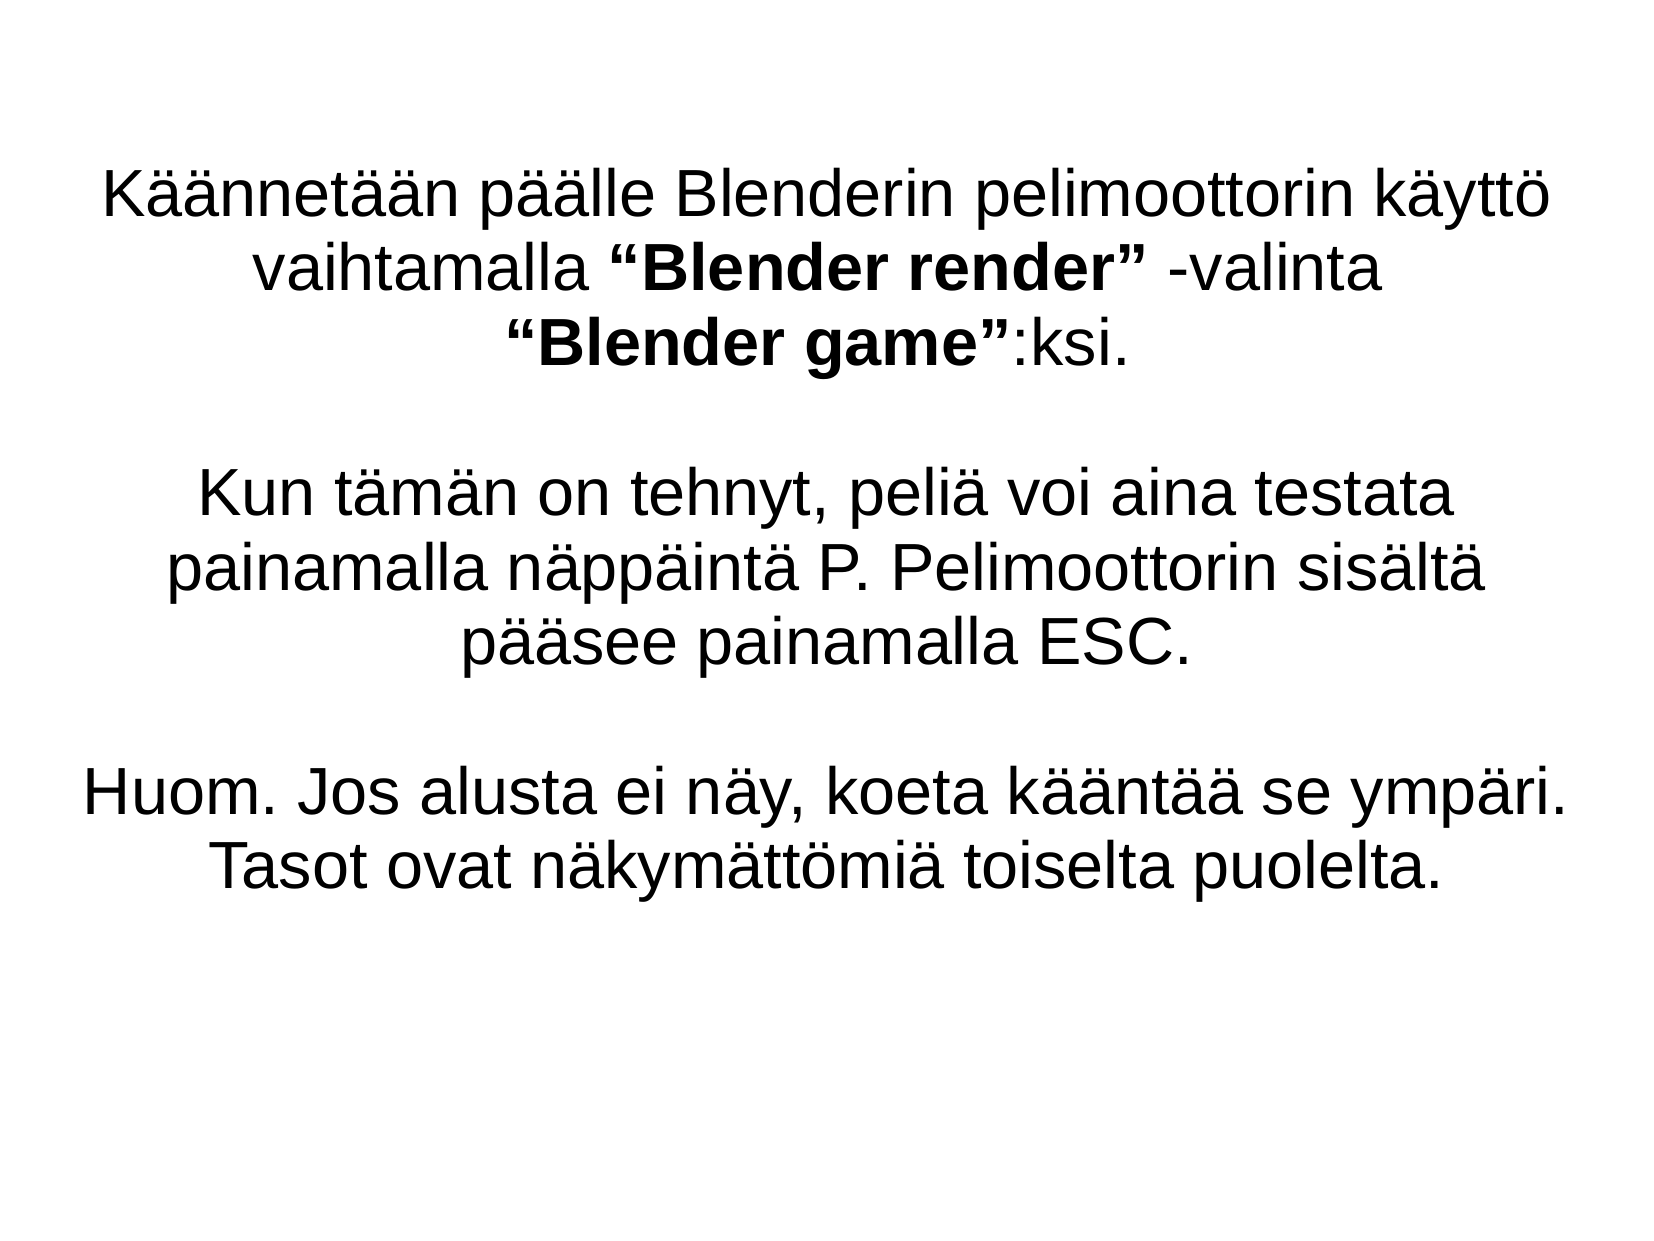

# Käännetään päälle Blenderin pelimoottorin käyttö vaihtamalla “Blender render” -valinta
“Blender game”:ksi.
Kun tämän on tehnyt, peliä voi aina testata painamalla näppäintä P. Pelimoottorin sisältä pääsee painamalla ESC.
Huom. Jos alusta ei näy, koeta kääntää se ympäri. Tasot ovat näkymättömiä toiselta puolelta.